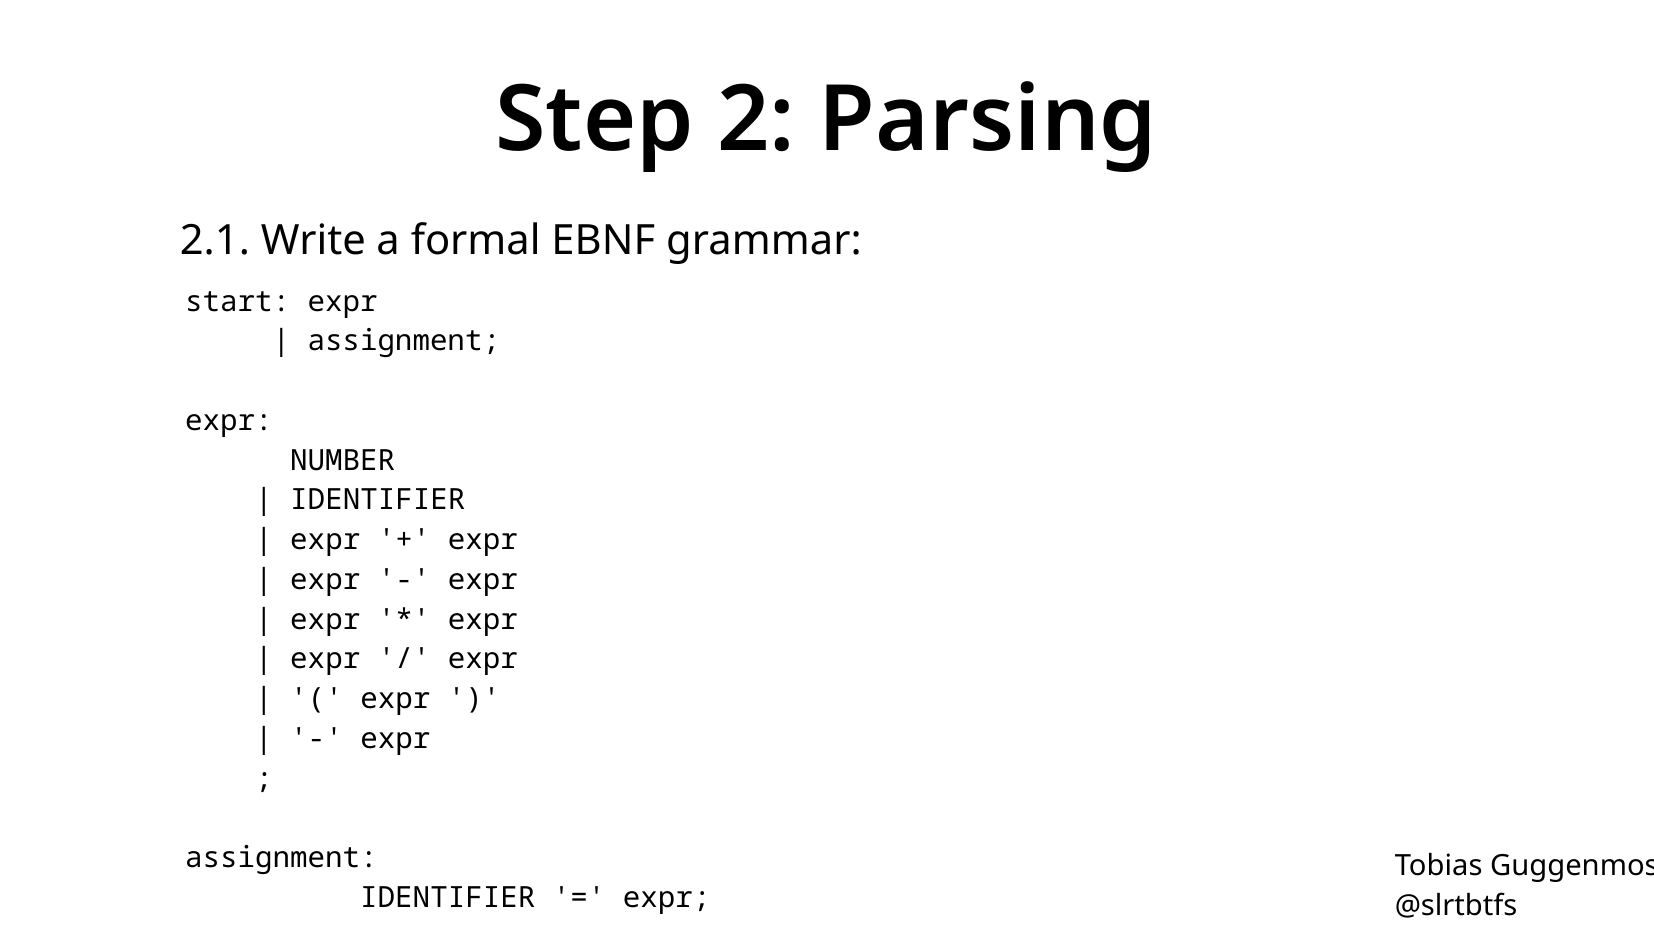

# Step 2: Parsing
2.1. Write a formal EBNF grammar:
start: expr
 | assignment;
expr:
 NUMBER
 | IDENTIFIER
 | expr '+' expr
 | expr '-' expr
 | expr '*' expr
 | expr '/' expr
 | '(' expr ')'
 | '-' expr
 ;
assignment:
 IDENTIFIER '=' expr;